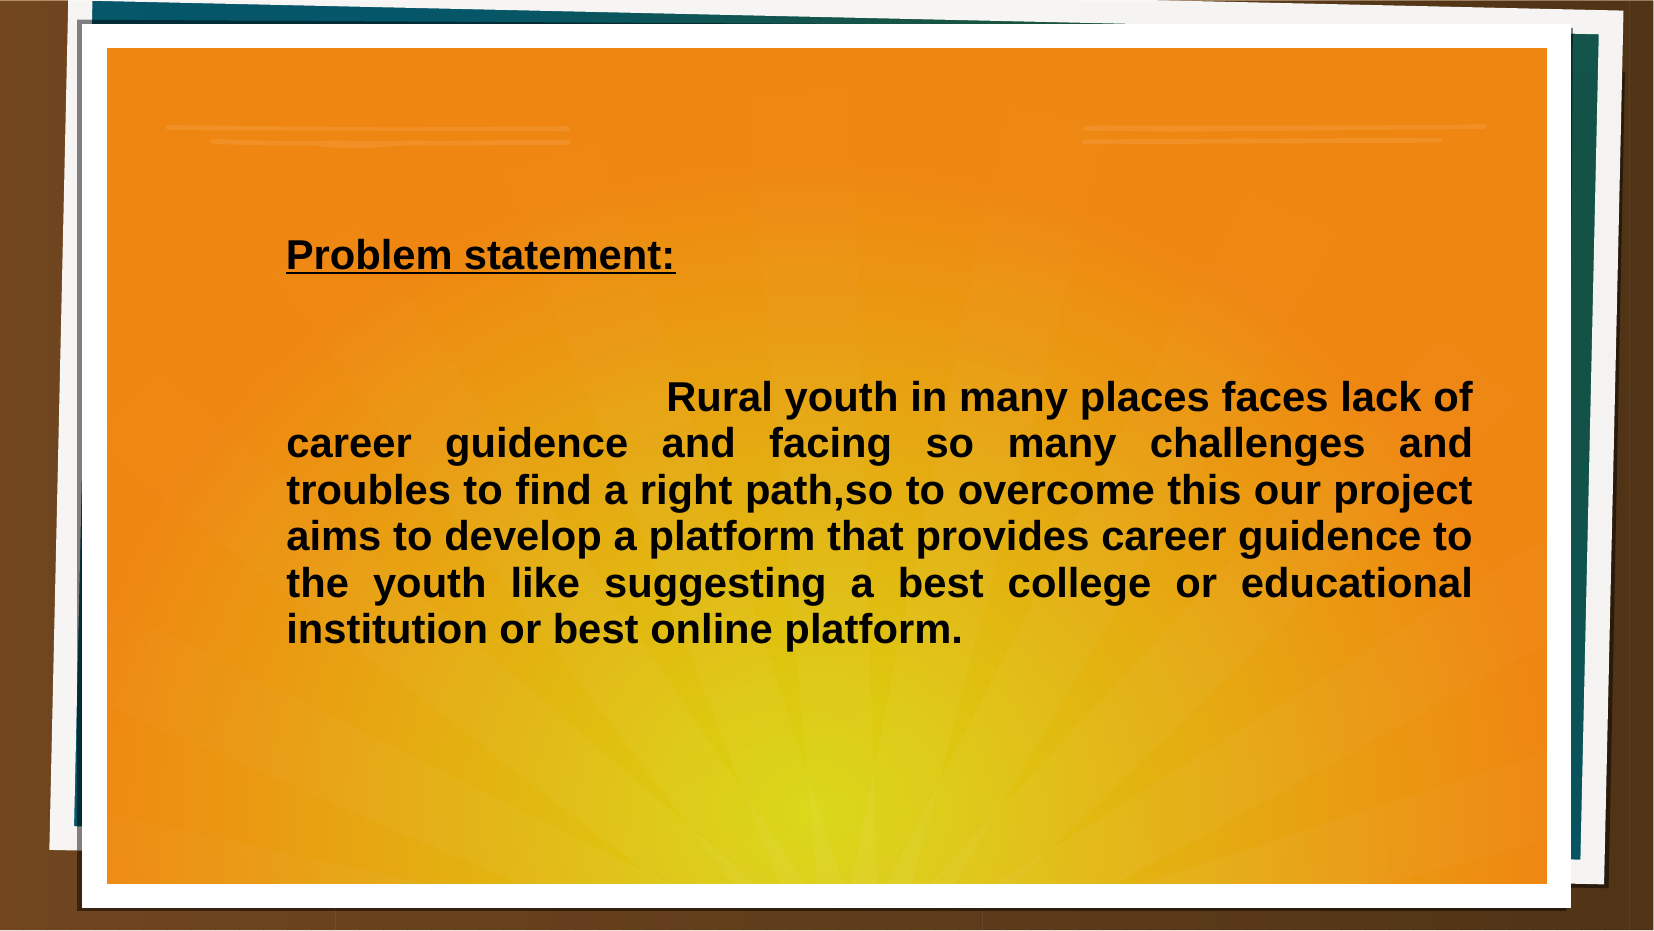

Problem statement:
 Rural youth in many places faces lack of career guidence and facing so many challenges and troubles to find a right path,so to overcome this our project aims to develop a platform that provides career guidence to the youth like suggesting a best college or educational institution or best online platform.